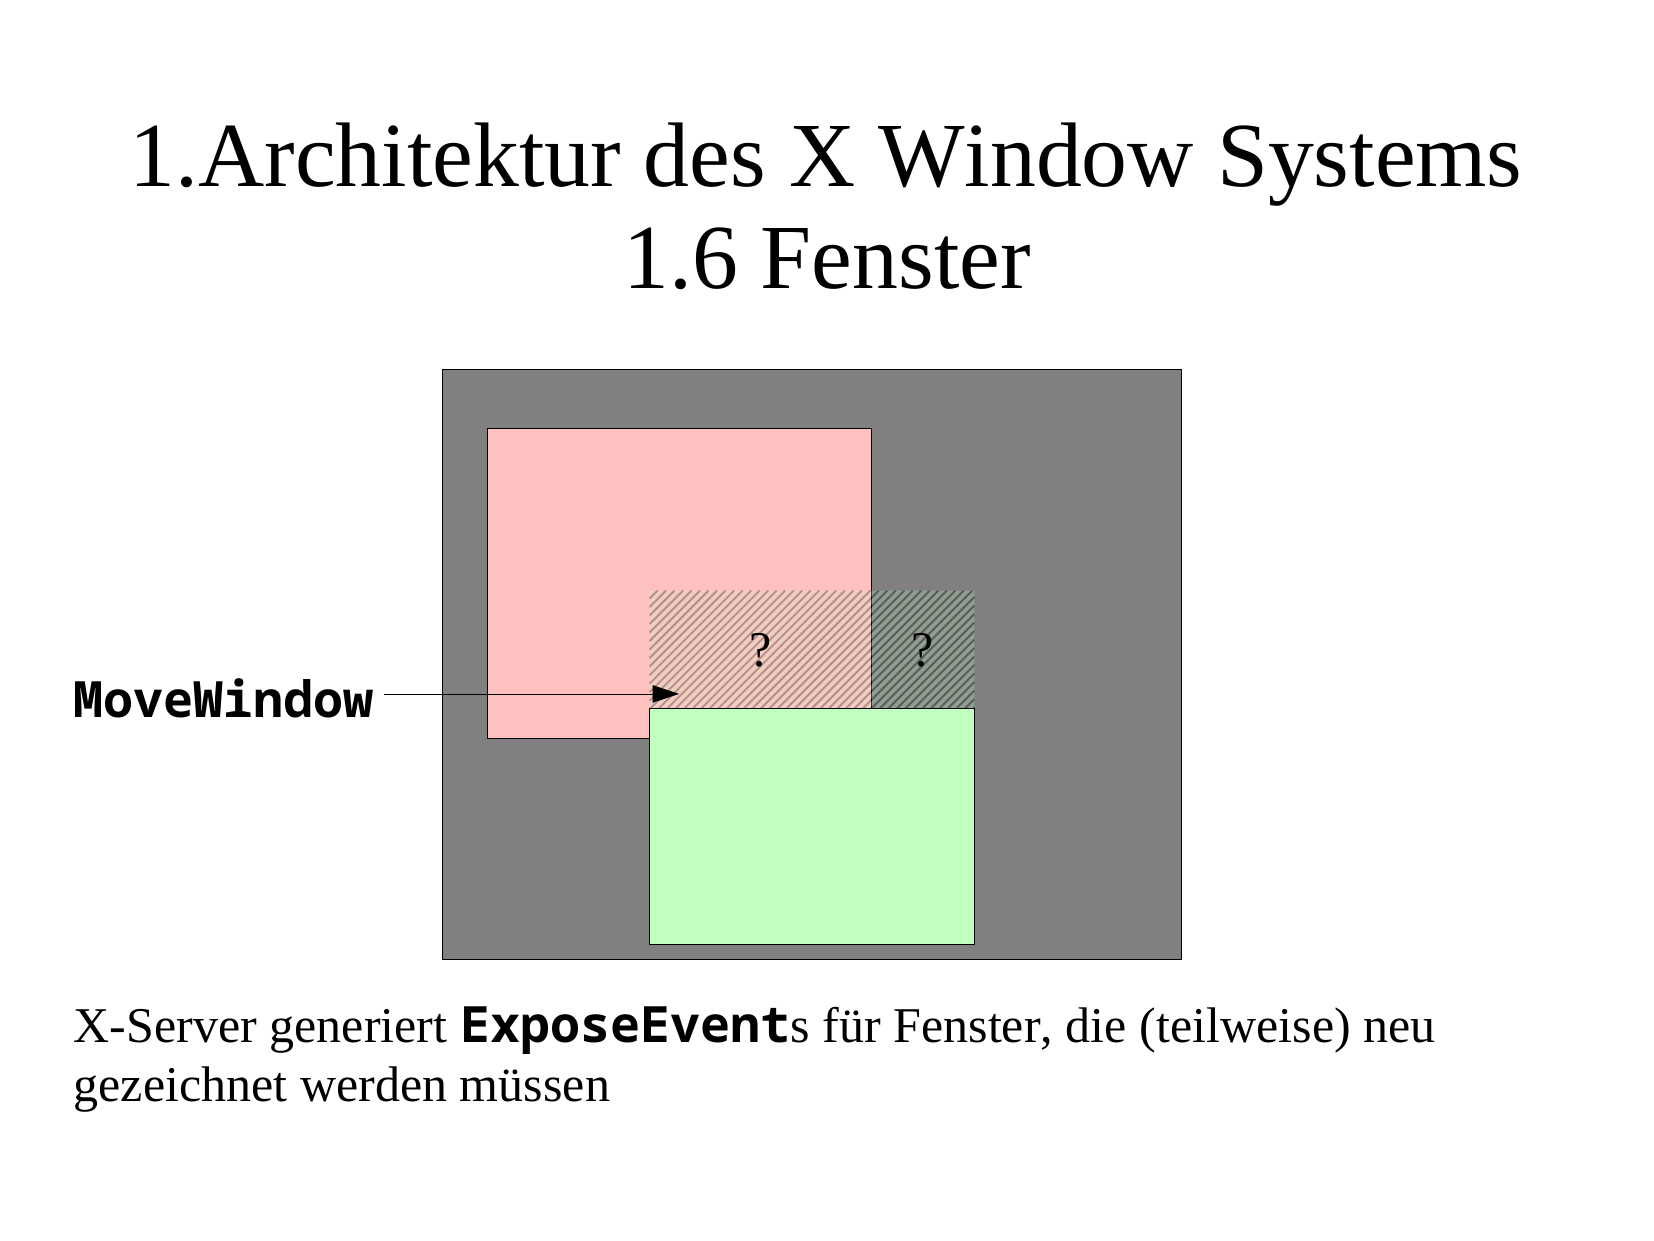

# 1.Architektur des X Window Systems 1.6 Fenster
?
?
MoveWindow
X-Server generiert ExposeEvents für Fenster, die (teilweise) neu gezeichnet werden müssen